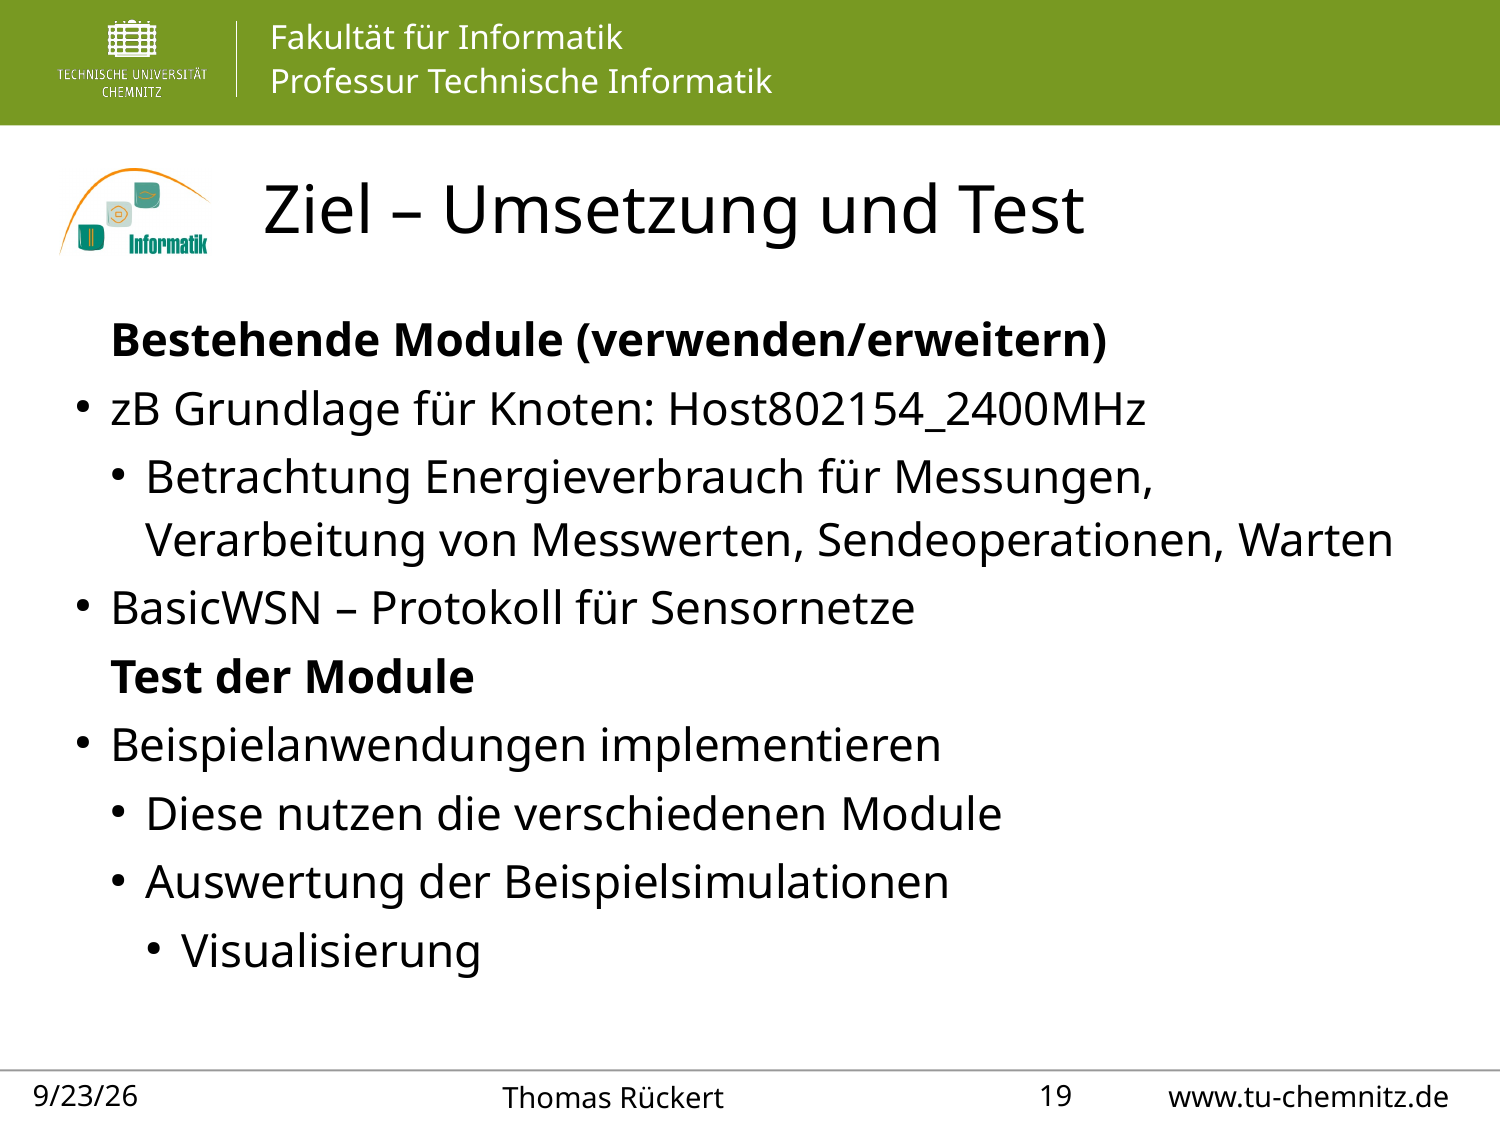

# Ziel – Umsetzung und Test
Bestehende Module (verwenden/erweitern)
zB Grundlage für Knoten: Host802154_2400MHz
Betrachtung Energieverbrauch für Messungen, Verarbeitung von Messwerten, Sendeoperationen, Warten
BasicWSN – Protokoll für Sensornetze
Test der Module
Beispielanwendungen implementieren
Diese nutzen die verschiedenen Module
Auswertung der Beispielsimulationen
Visualisierung
Thomas Rückert